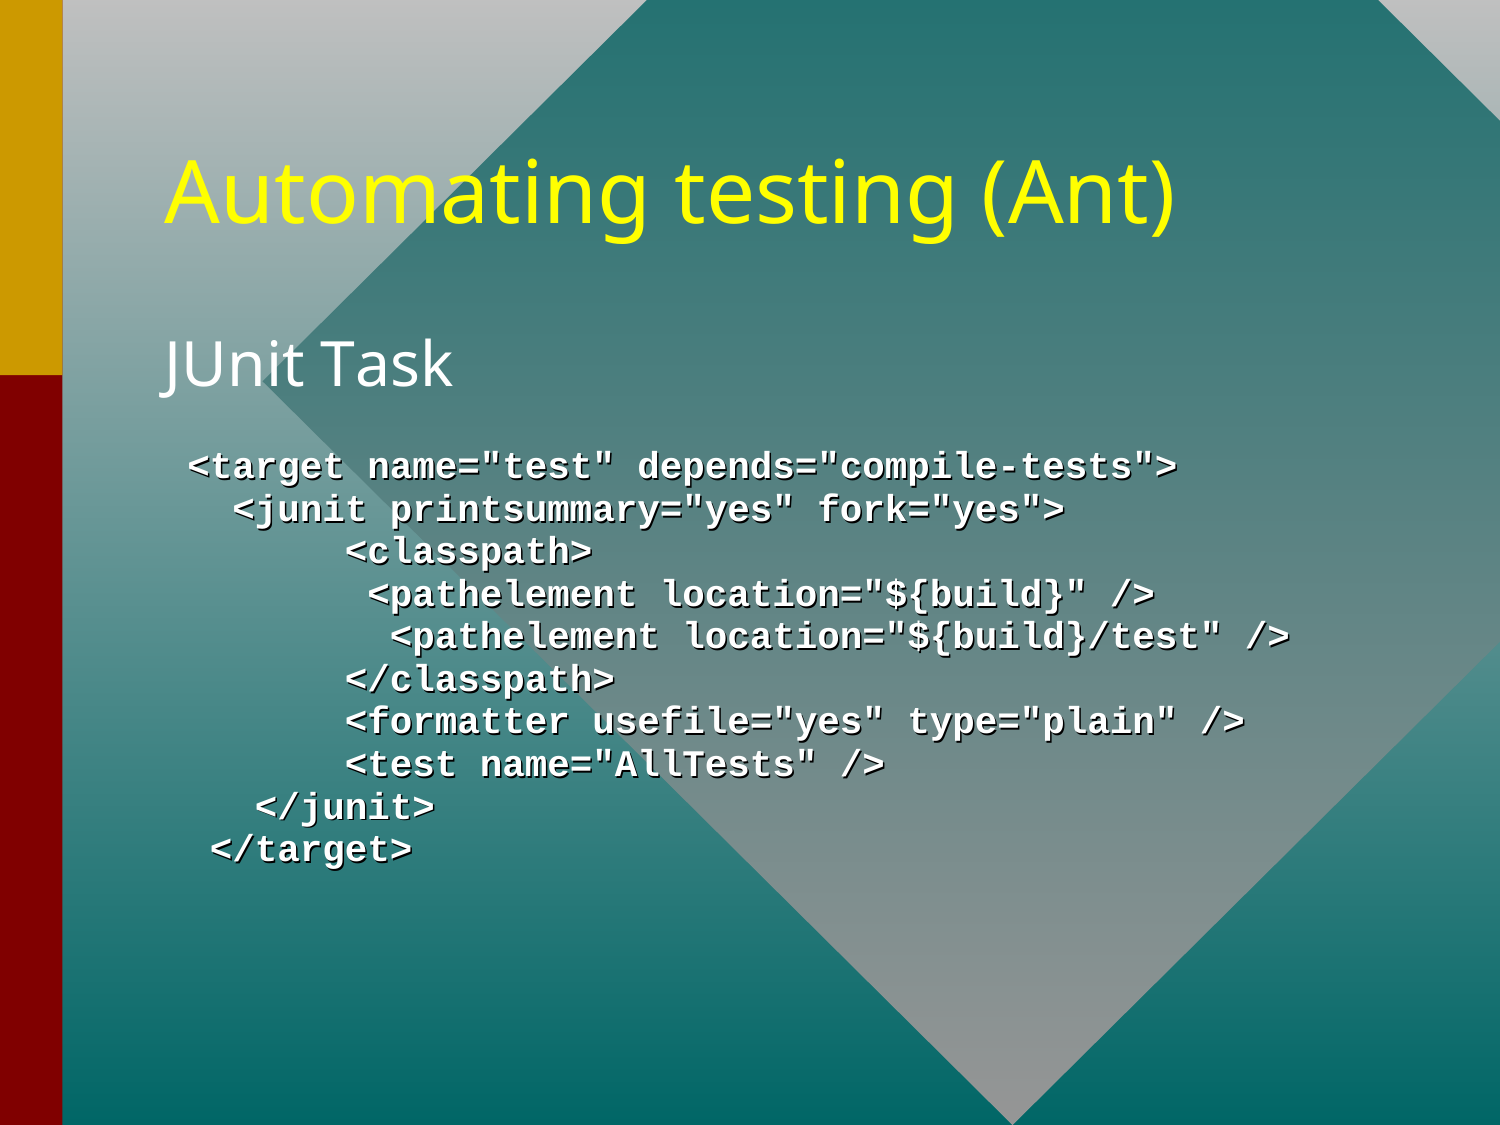

# Automating testing (Ant)
JUnit Task
 <target name="test" depends="compile-tests">
 <junit printsummary="yes" fork="yes">
 <classpath>
 <pathelement location="${build}" />
 <pathelement location="${build}/test" />
 </classpath>
 <formatter usefile="yes" type="plain" />
 <test name="AllTests" />
 </junit>
 </target>